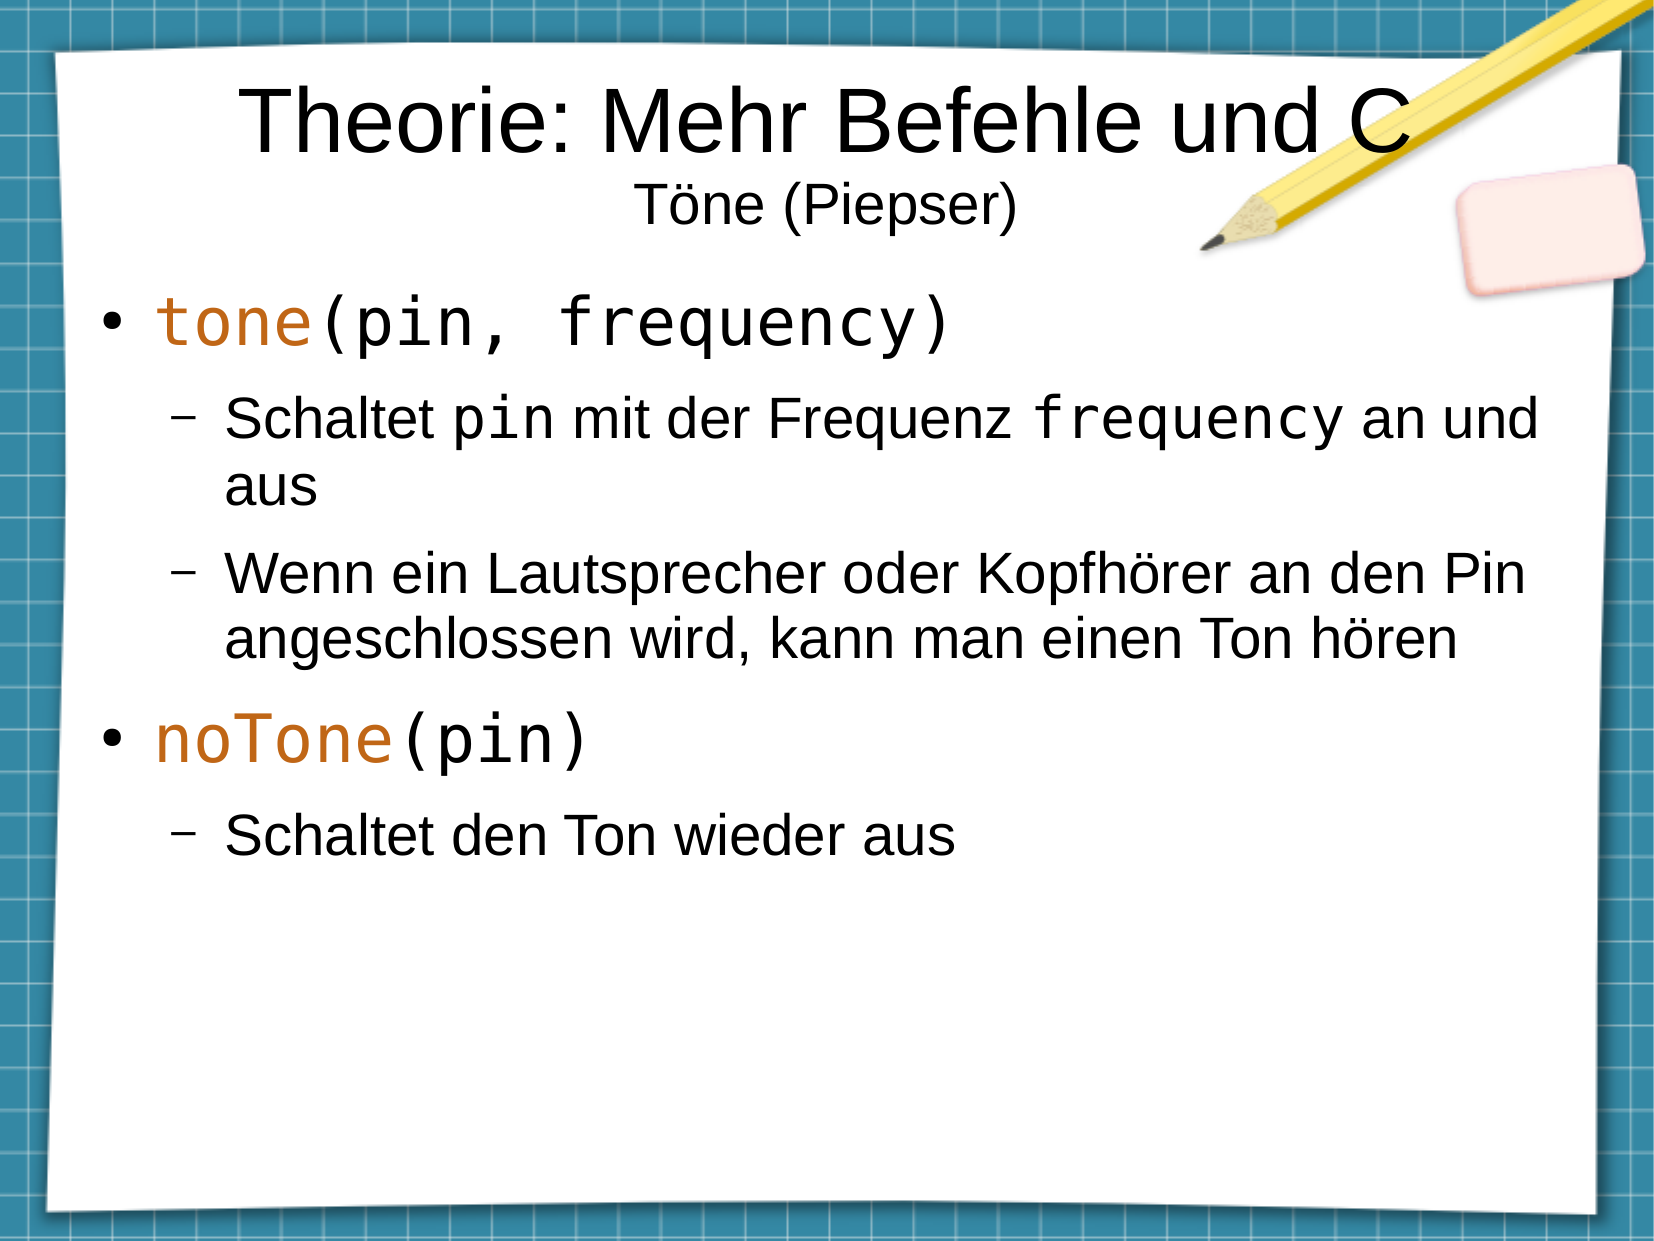

# Theorie: Mehr Befehle und C Töne (Piepser)
tone(pin, frequency)
Schaltet pin mit der Frequenz frequency an und aus
Wenn ein Lautsprecher oder Kopfhörer an den Pin angeschlossen wird, kann man einen Ton hören
noTone(pin)
Schaltet den Ton wieder aus